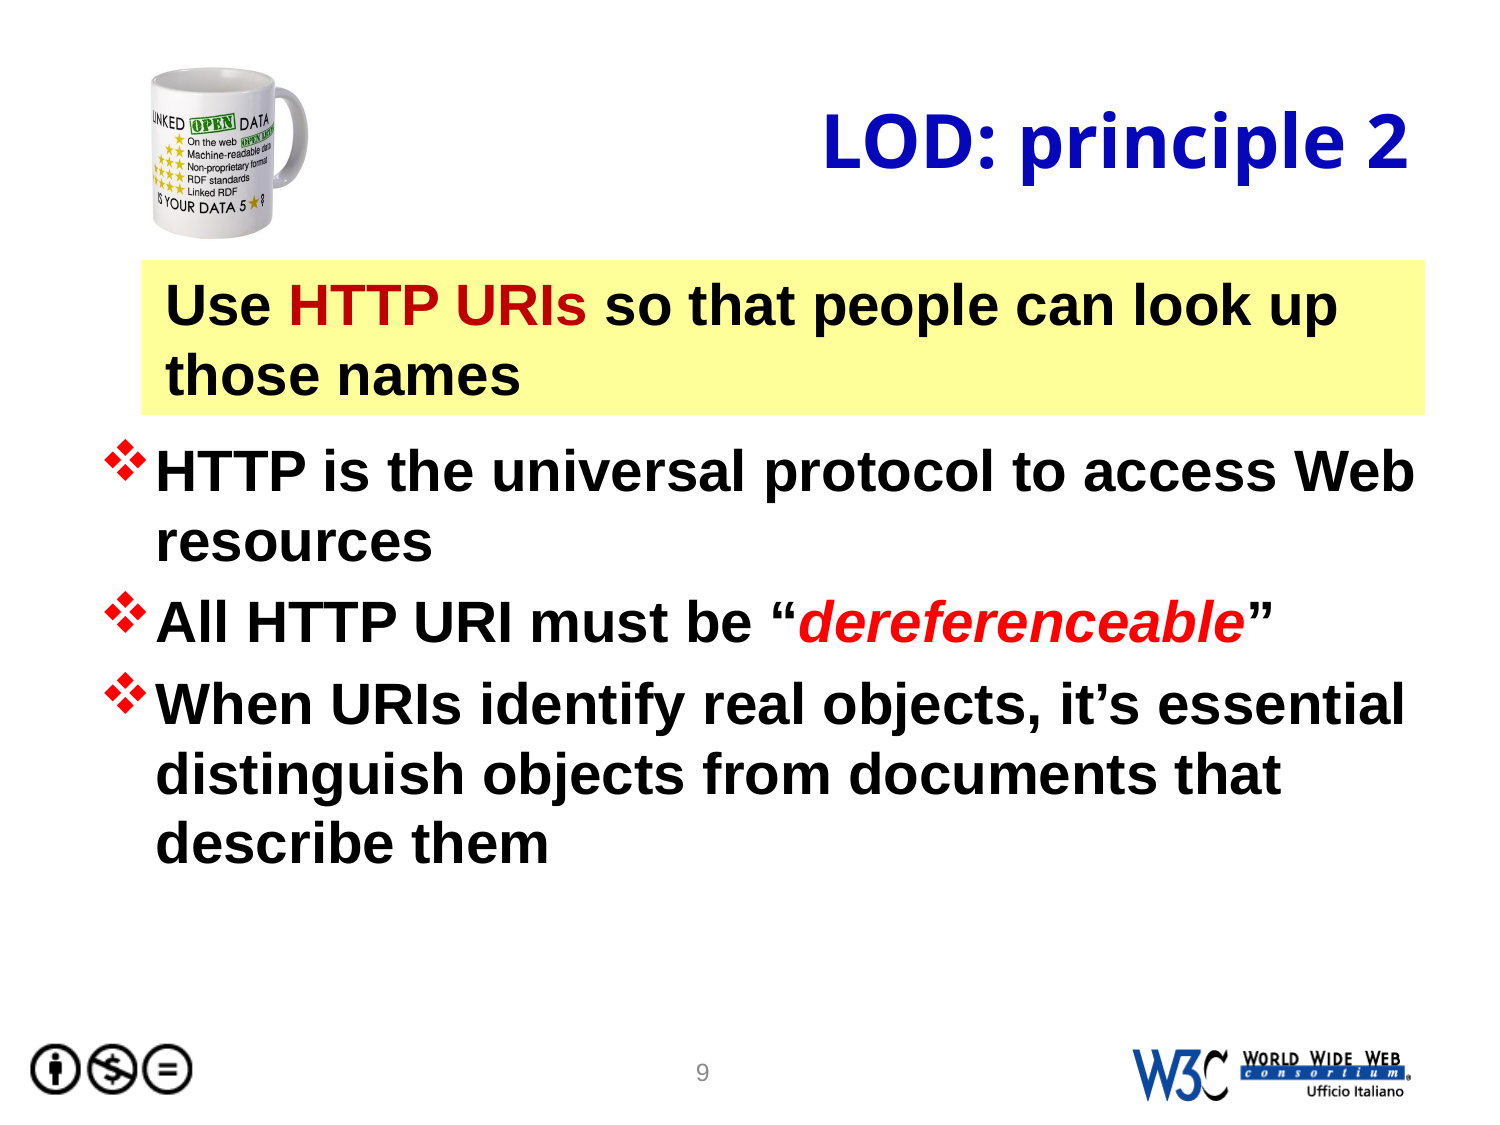

# LOD: principle 2
Use HTTP URIs so that people can look up those names
HTTP is the universal protocol to access Web resources
All HTTP URI must be “dereferenceable”
When URIs identify real objects, it’s essential distinguish objects from documents that describe them